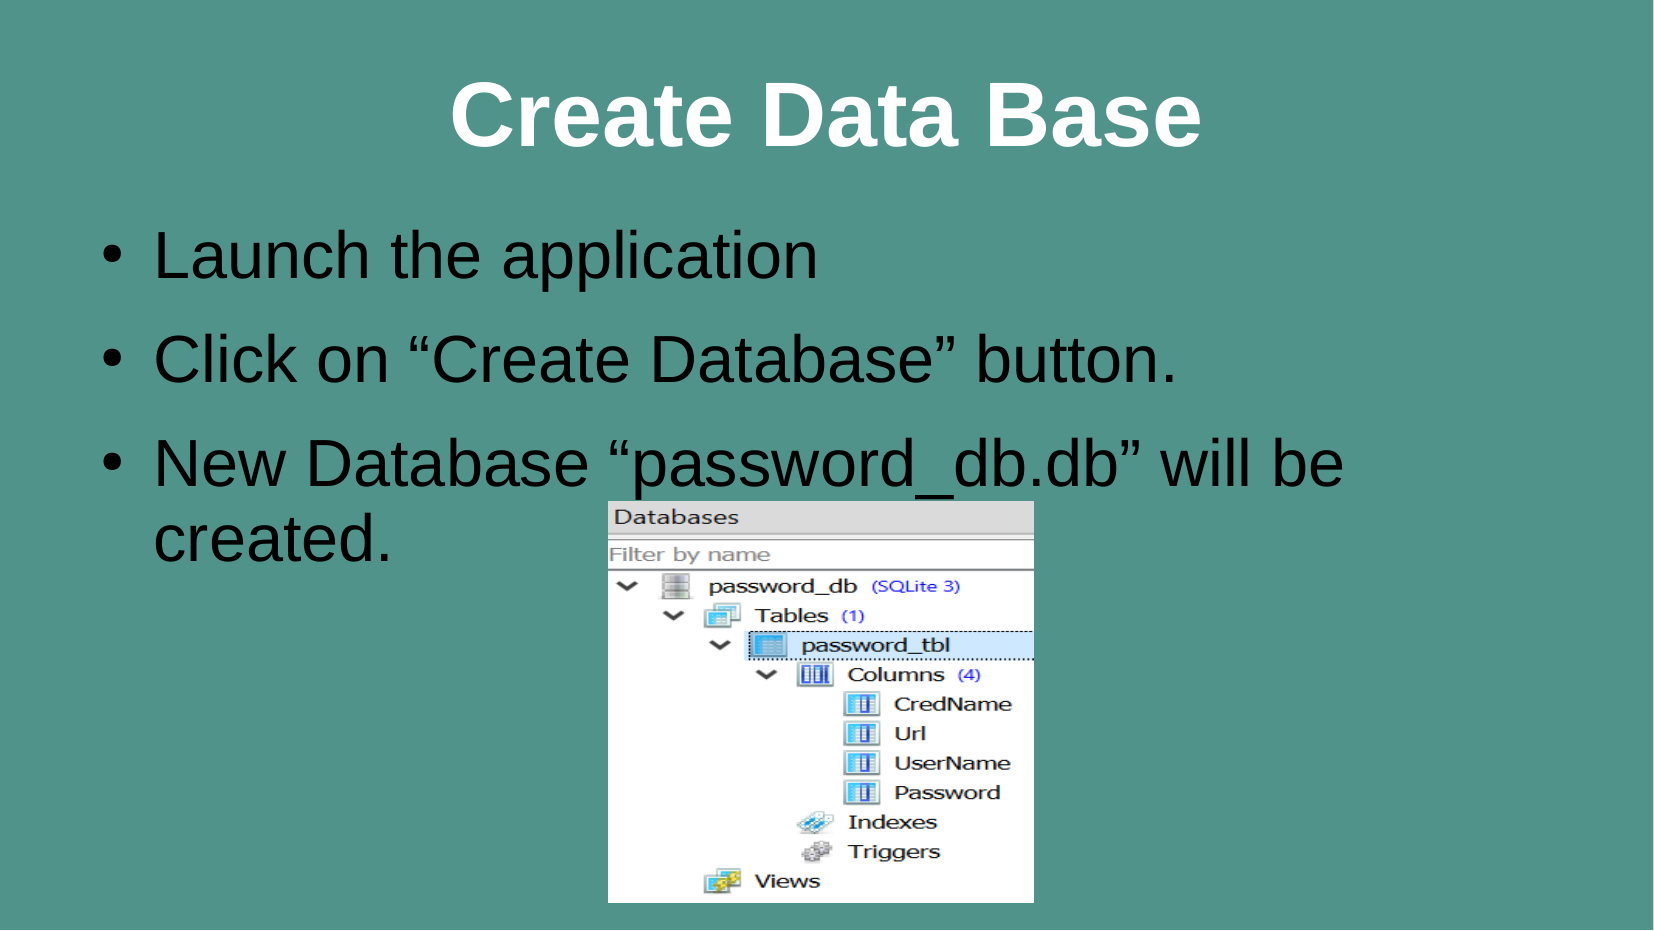

# Create Data Base
Launch the application
Click on “Create Database” button.
New Database “password_db.db” will be created.